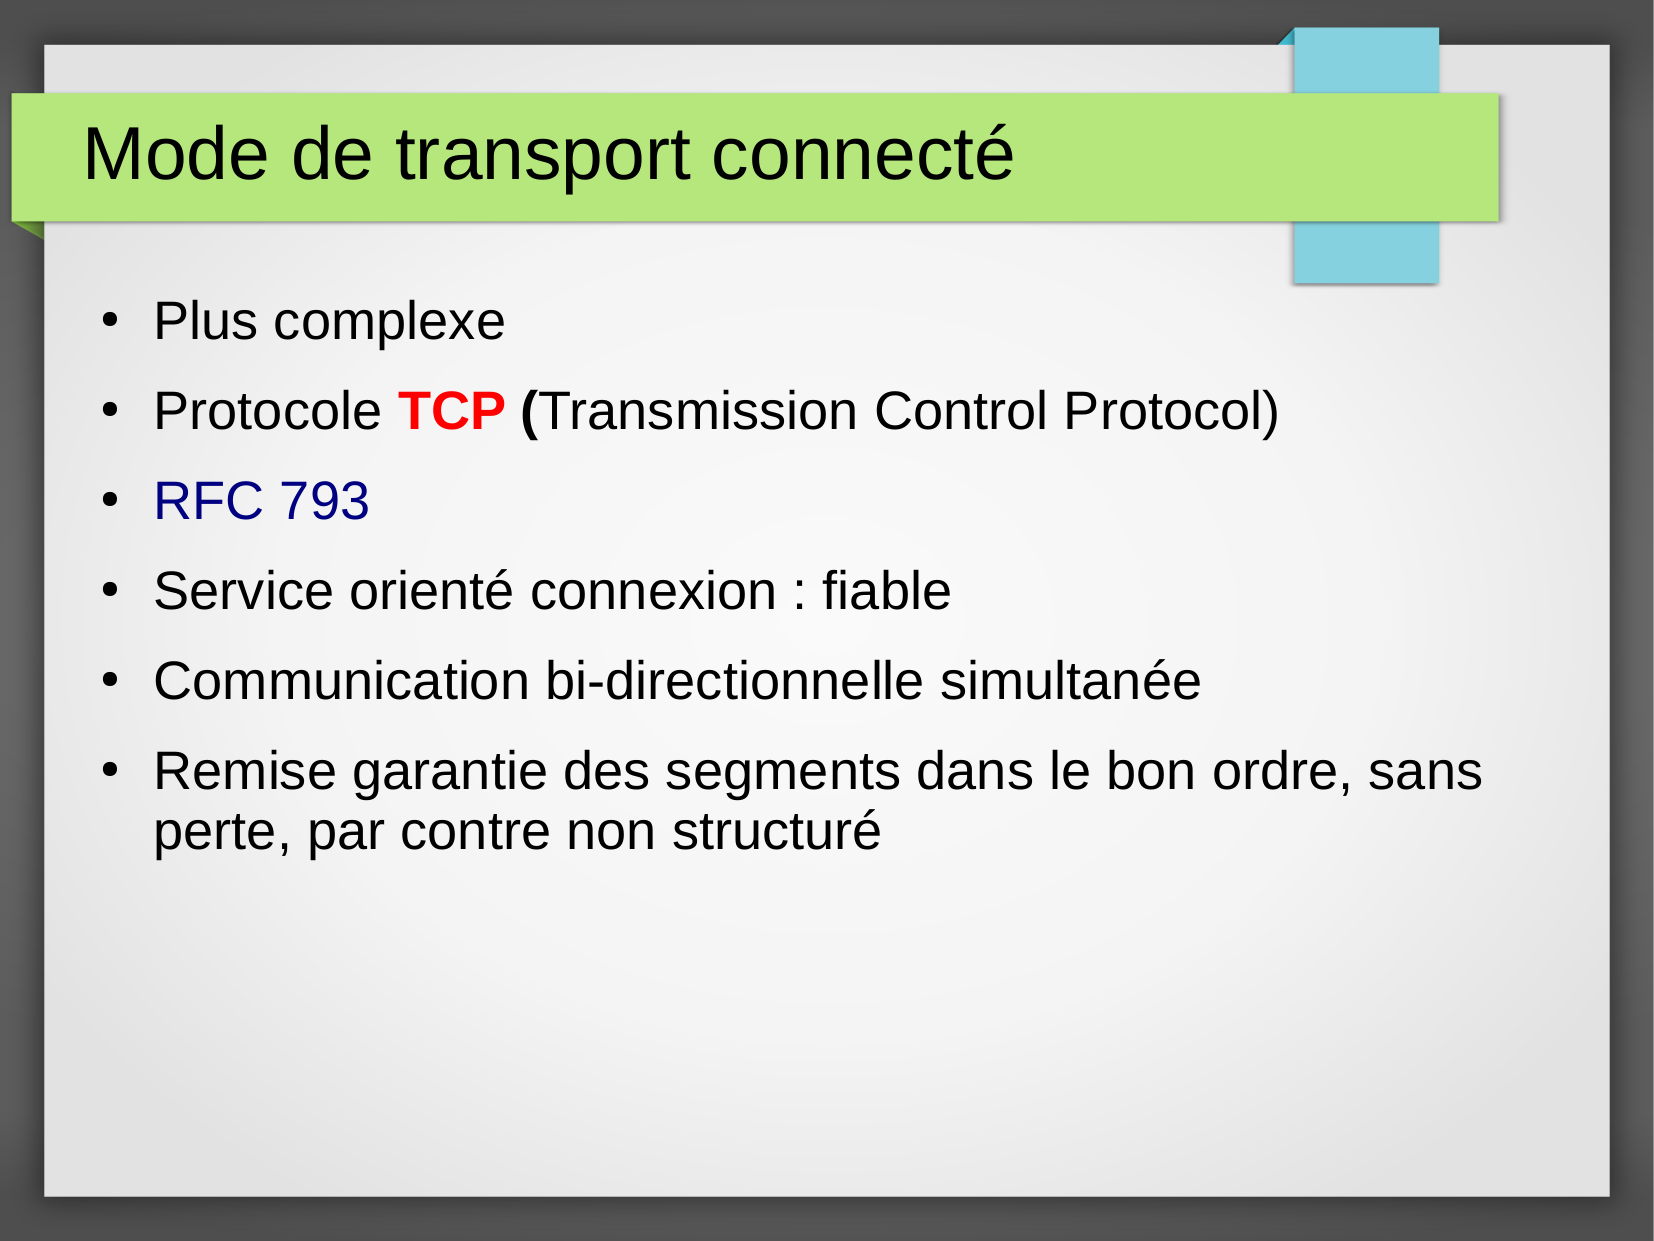

# Mode de transport connecté
Plus complexe
Protocole TCP (Transmission Control Protocol)
RFC 793
Service orienté connexion : fiable
Communication bi-directionnelle simultanée
Remise garantie des segments dans le bon ordre, sans perte, par contre non structuré